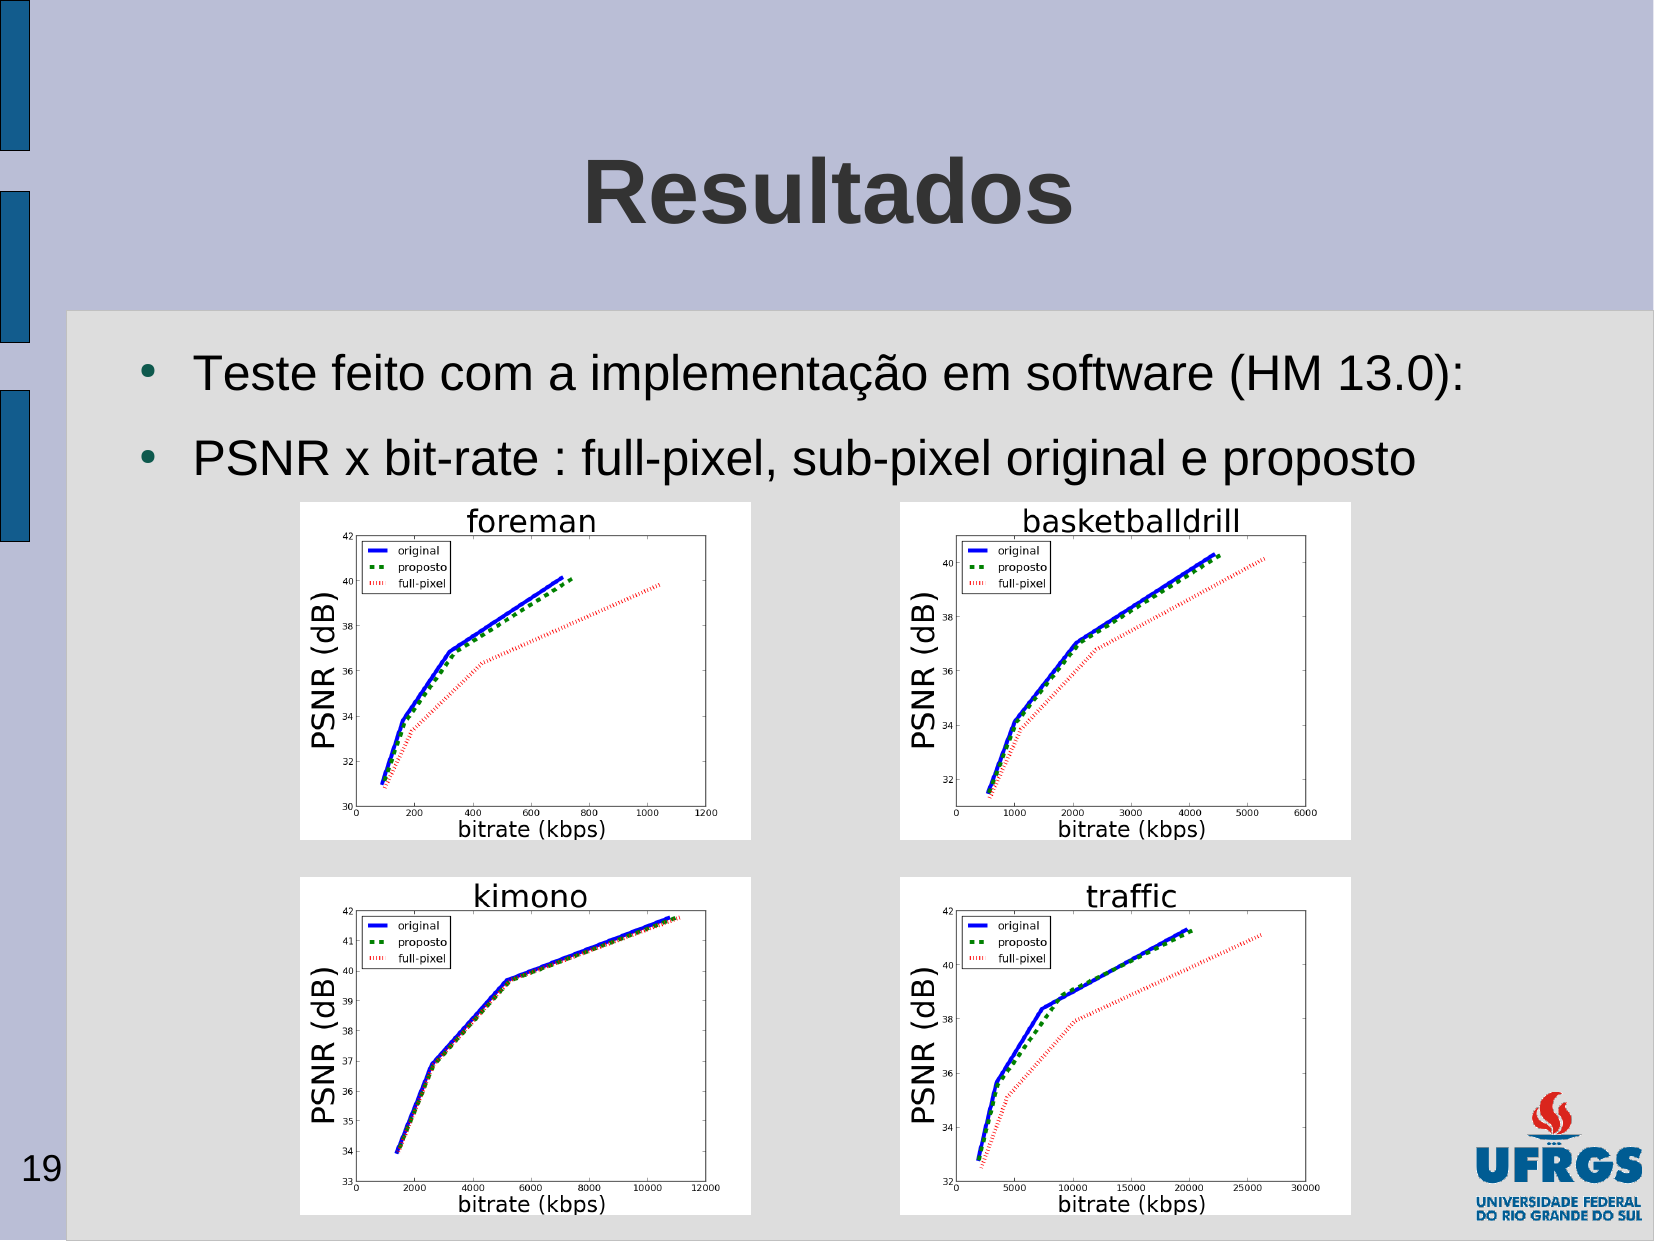

# Resultados
Teste feito com a implementação em software (HM 13.0):
PSNR x bit-rate : full-pixel, sub-pixel original e proposto